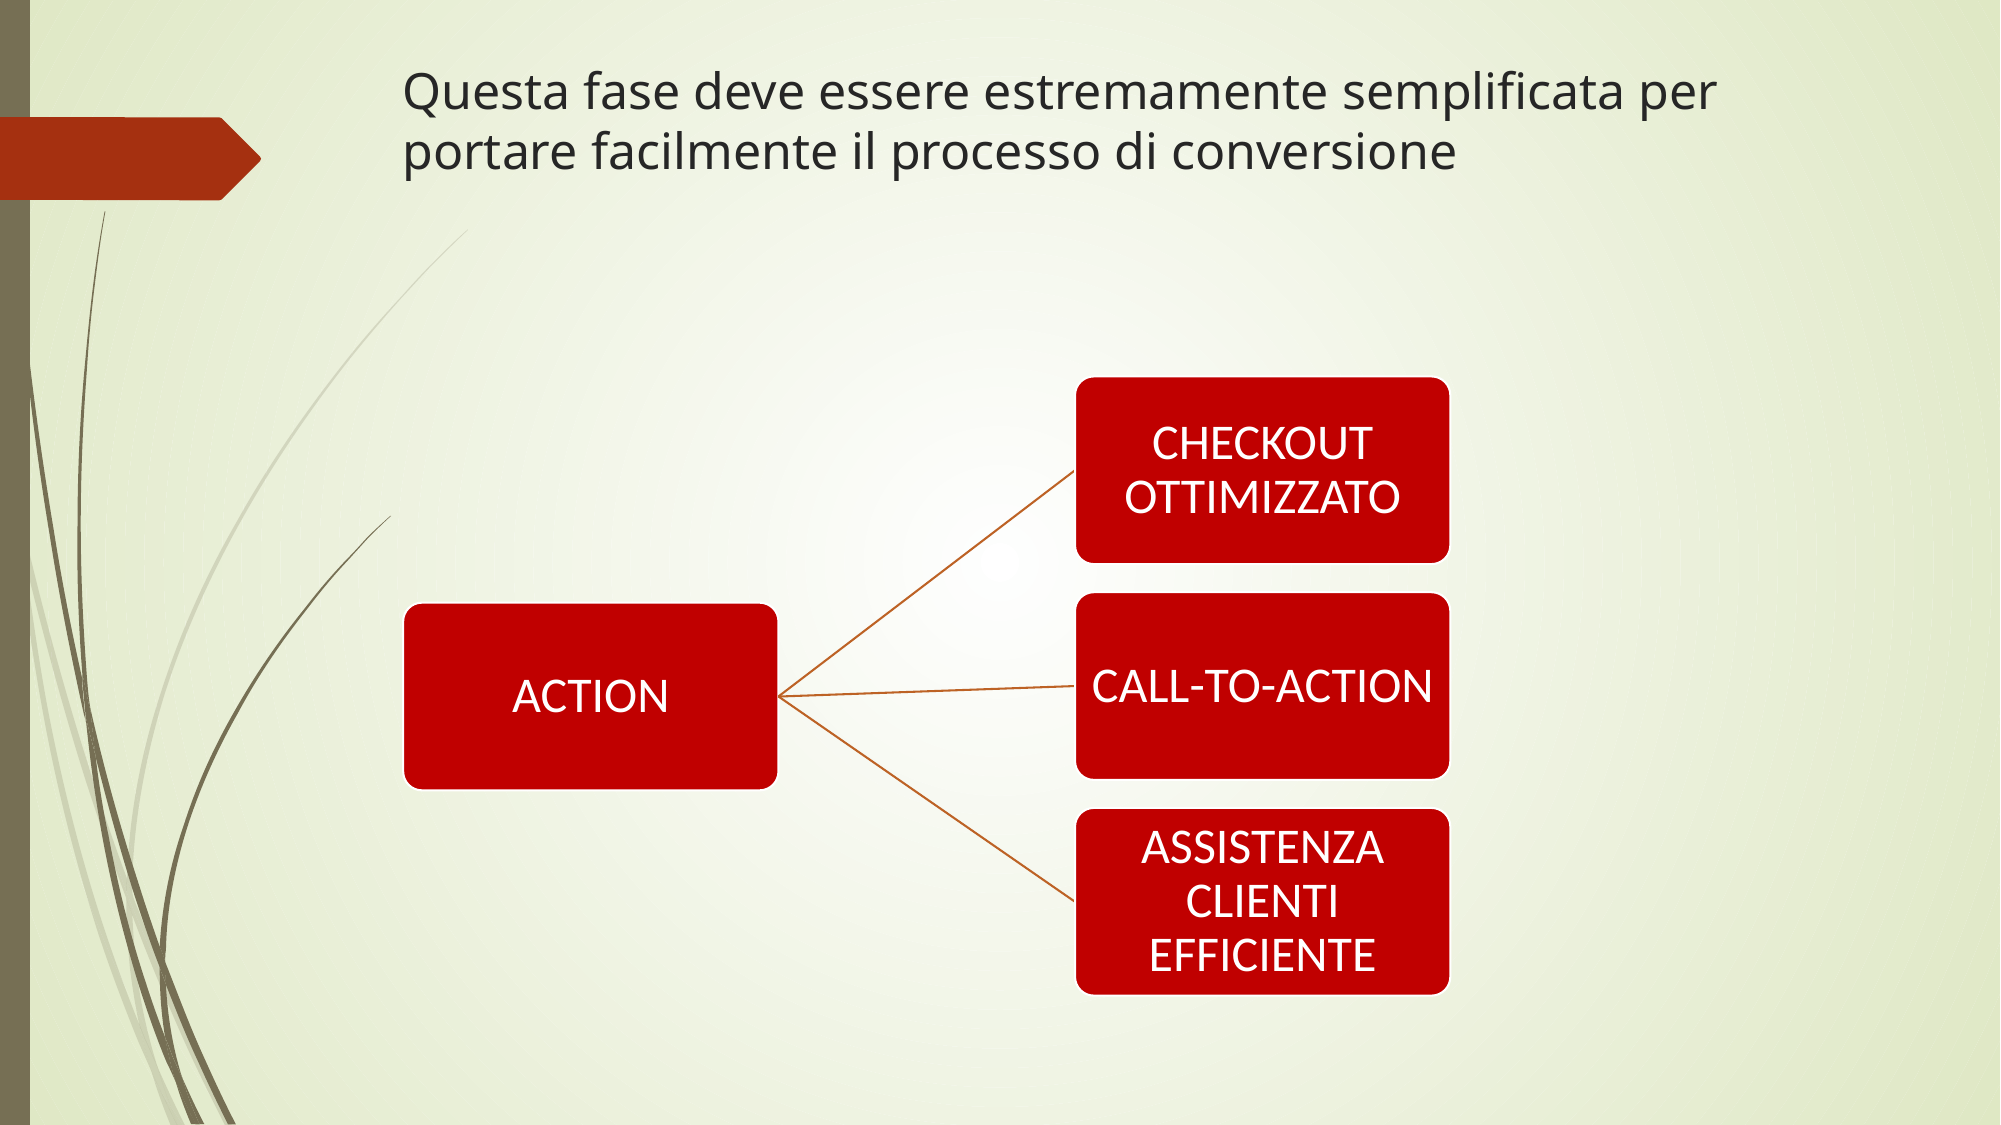

# Questa fase deve essere estremamente semplificata per portare facilmente il processo di conversione
CHECKOUT OTTIMIZZATO
CALL-TO-ACTION
ACTION
ASSISTENZA CLIENTI EFFICIENTE